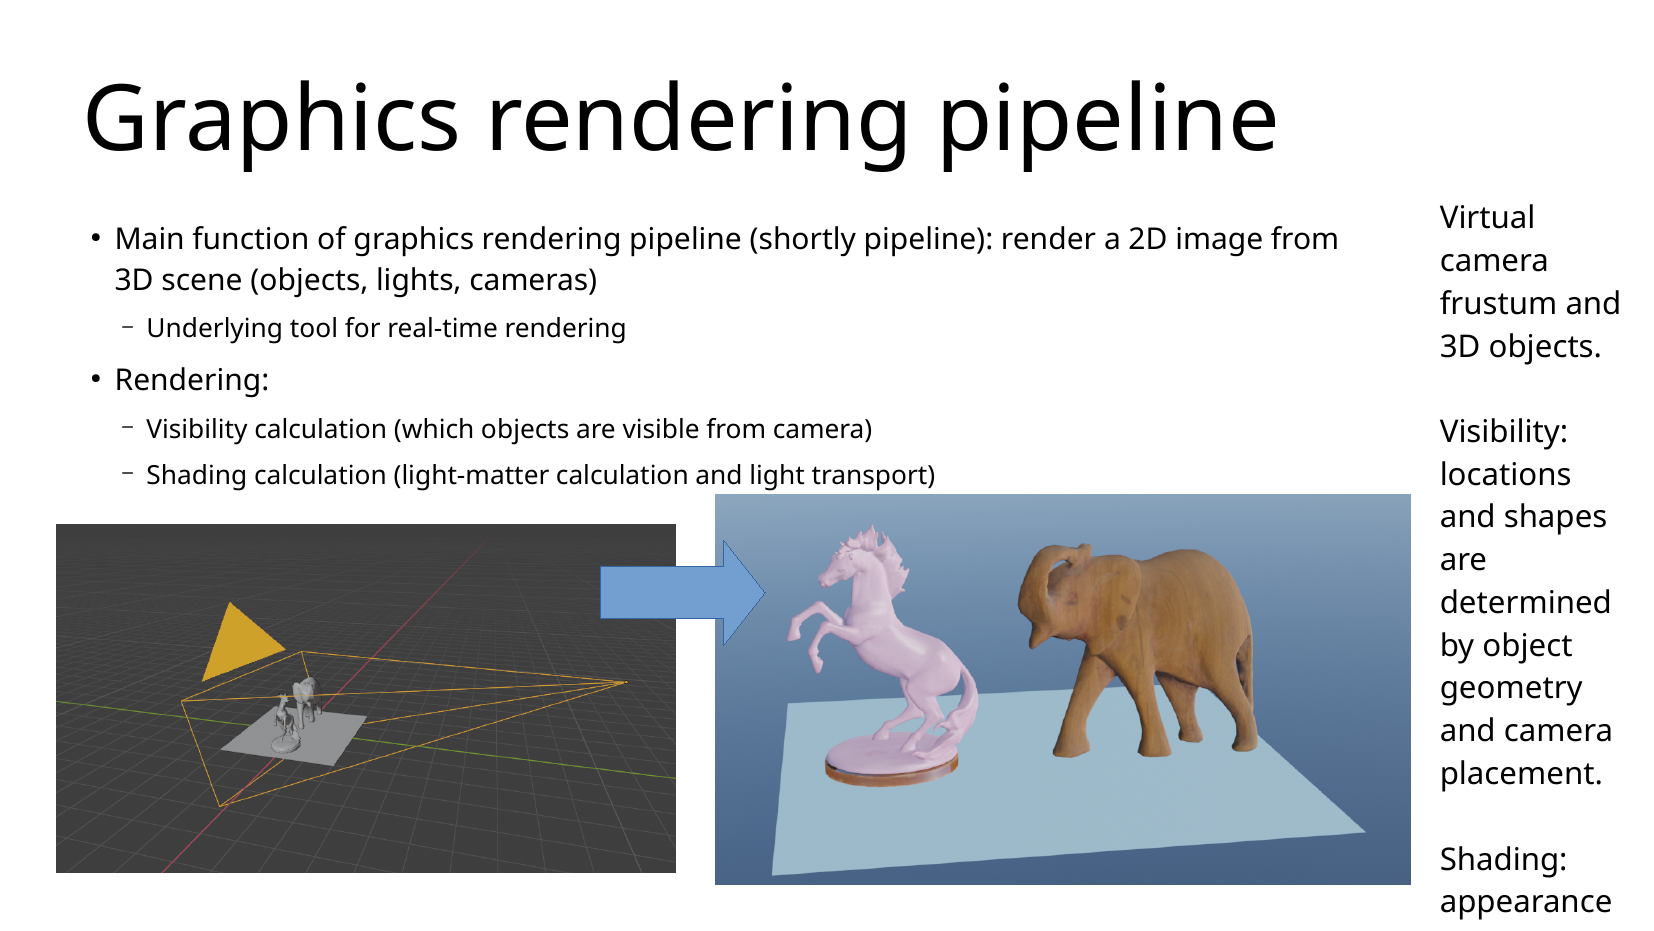

# Graphics rendering pipeline
Virtual camera frustum and 3D objects.
Visibility: locations and shapes are determined by object geometry and camera placement.
Shading: appearance of objects detpends on materials, lights, textures, etc.
Main function of graphics rendering pipeline (shortly pipeline): render a 2D image from 3D scene (objects, lights, cameras)
Underlying tool for real-time rendering
Rendering:
Visibility calculation (which objects are visible from camera)
Shading calculation (light-matter calculation and light transport)